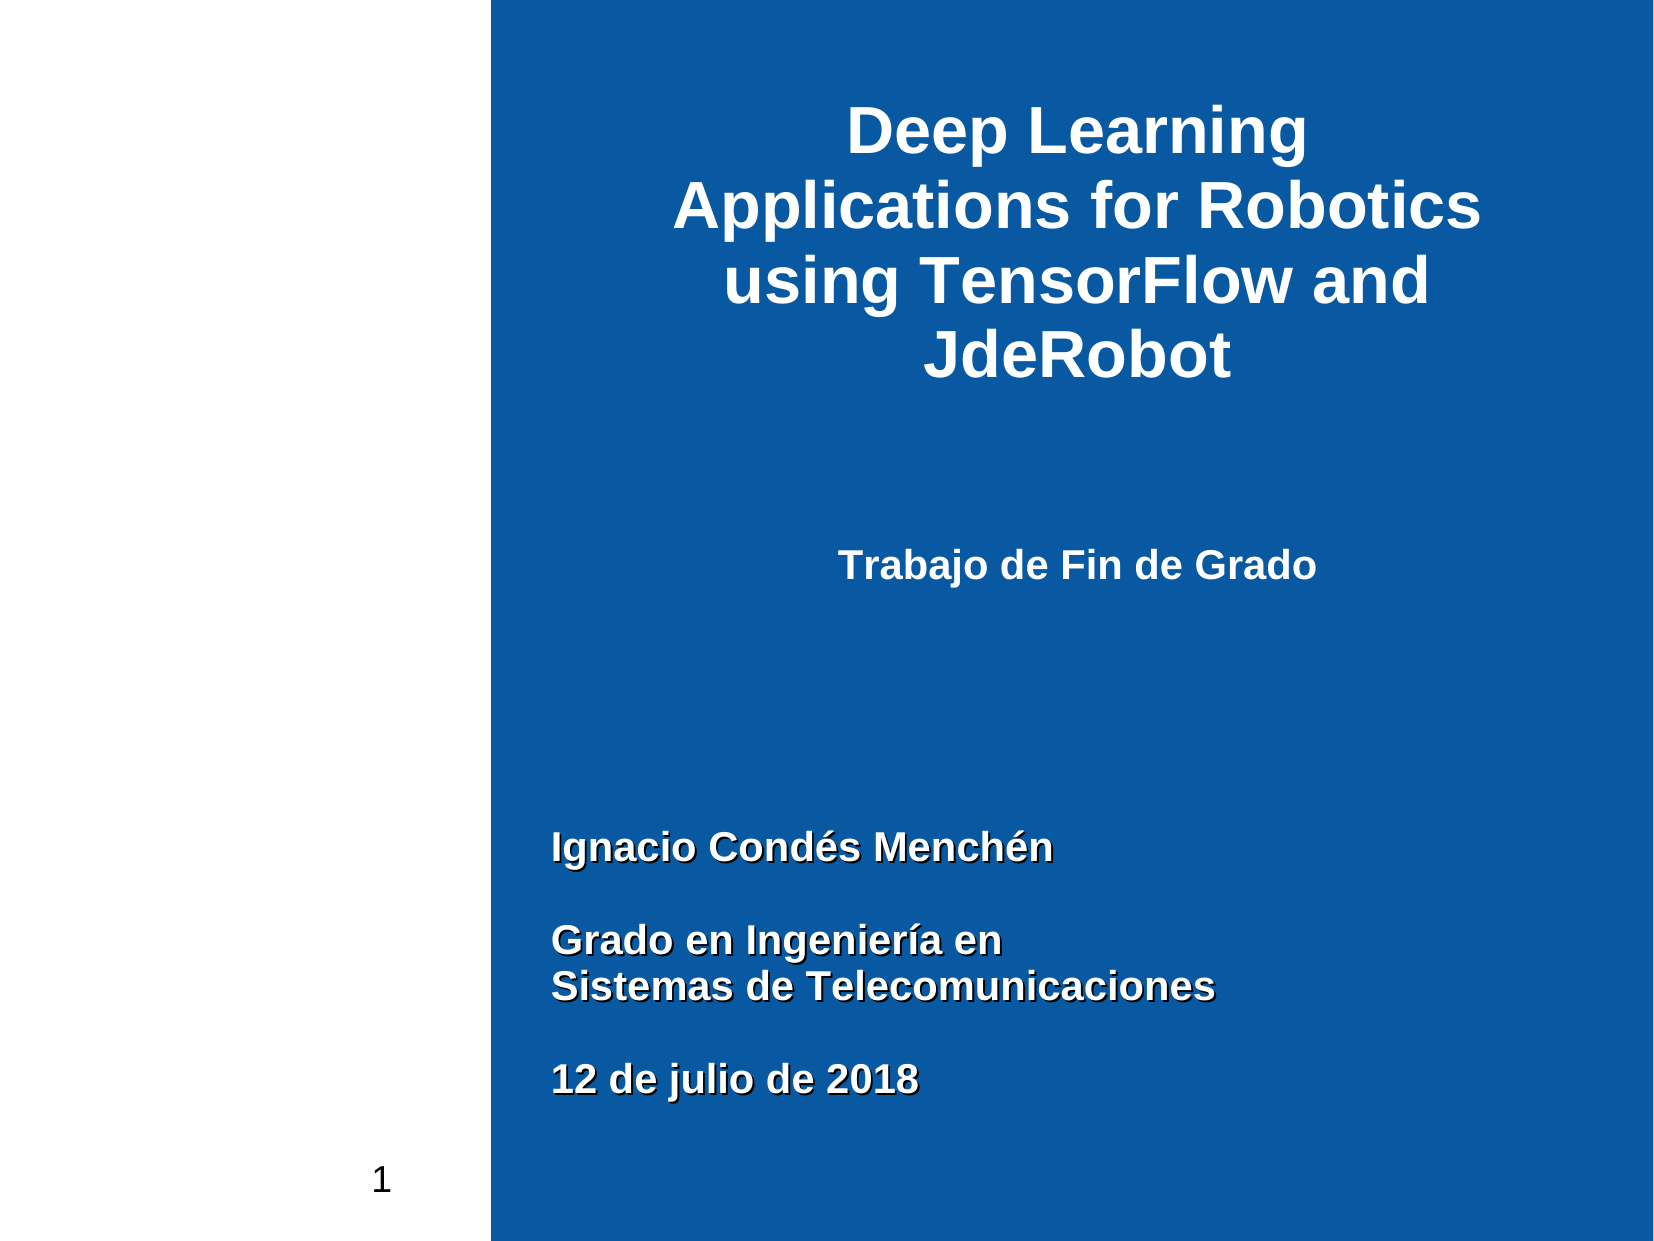

# Deep Learning Applications for Robotics using TensorFlow and JdeRobot
Trabajo de Fin de Grado
Ignacio Condés Menchén
Grado en Ingeniería en
Sistemas de Telecomunicaciones
12 de julio de 2018